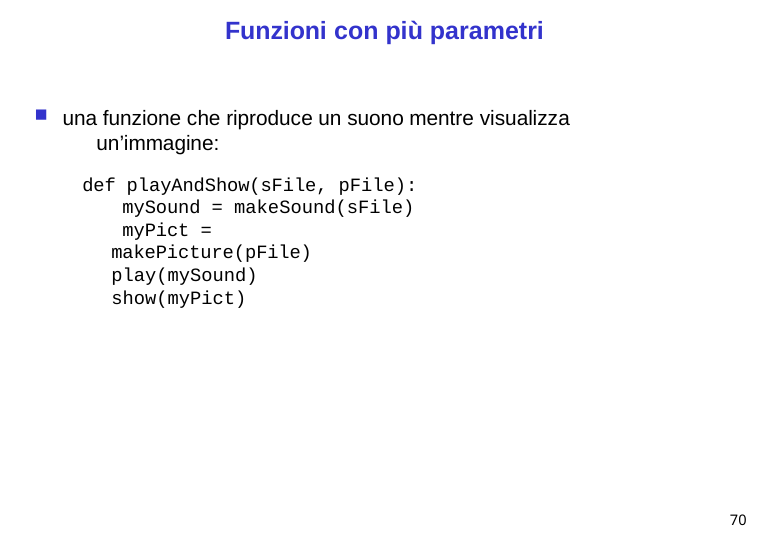

# Funzioni con più parametri
una funzione che riproduce un suono mentre visualizza un’immagine:
def playAndShow(sFile, pFile): mySound = makeSound(sFile) myPict = makePicture(pFile) play(mySound)
show(myPict)
70